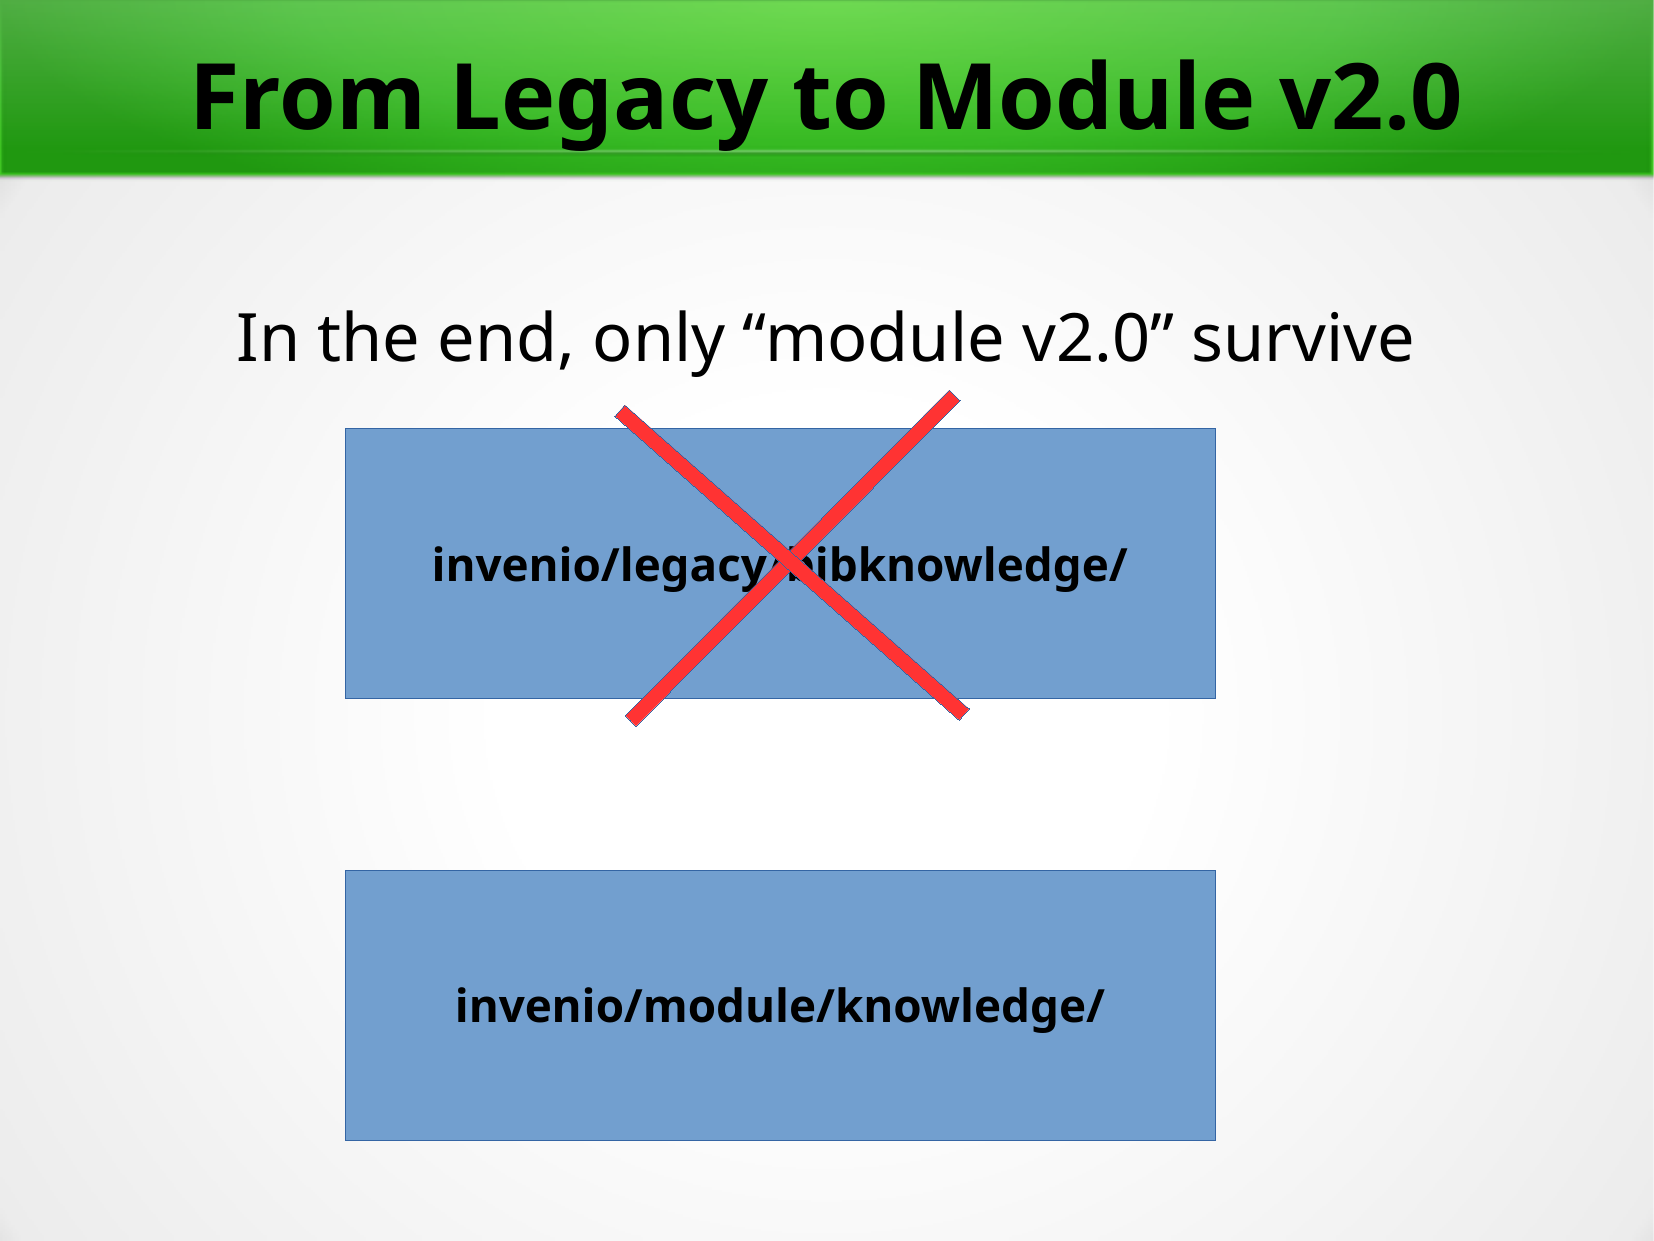

# From Legacy to Module v2.0
In the end, only “module v2.0” survive
invenio/legacy/bibknowledge/
invenio/module/knowledge/